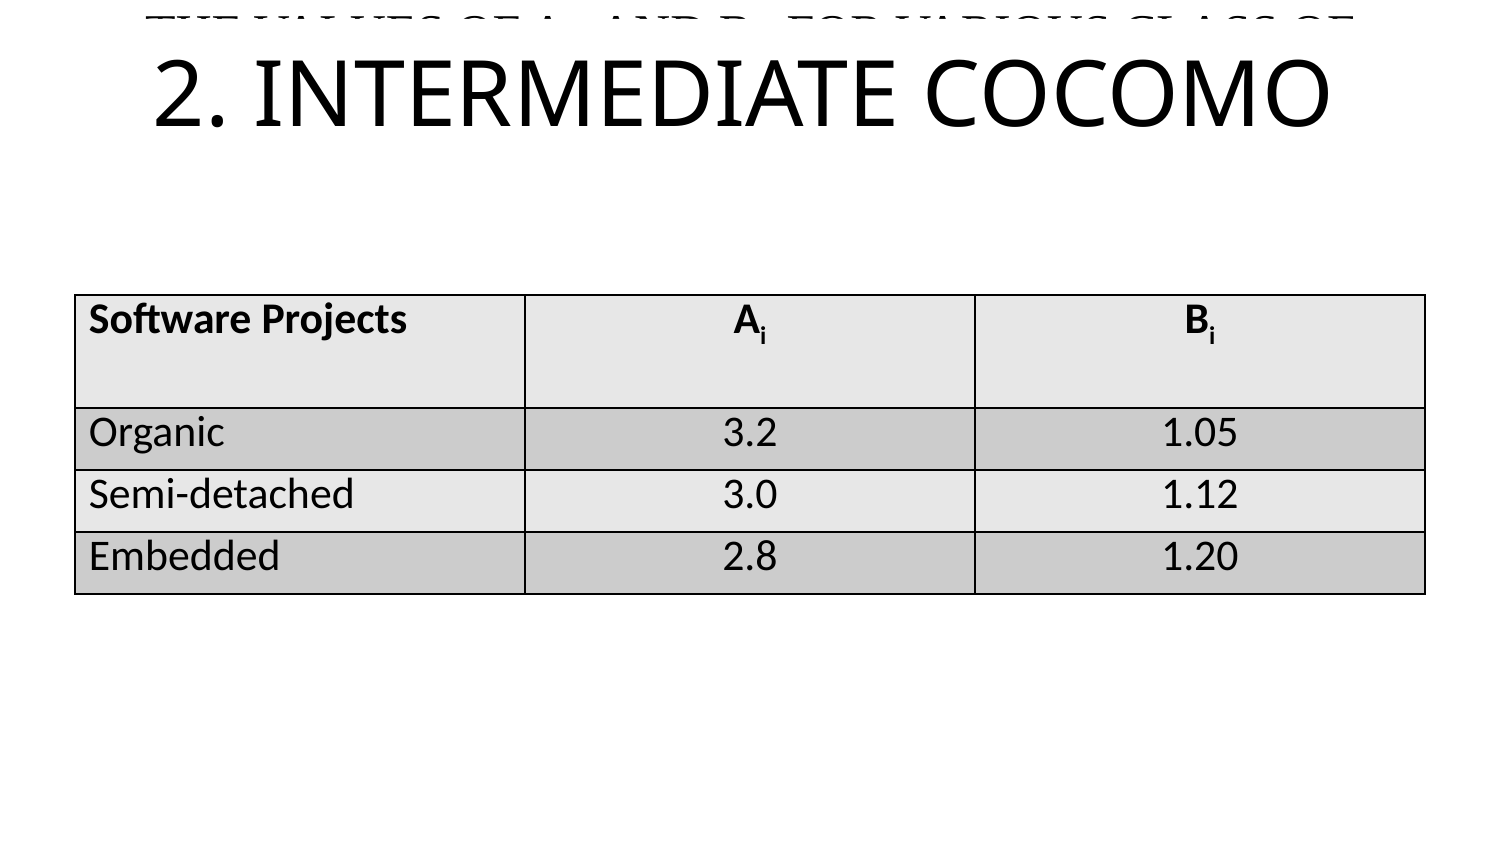

2. Intermediate COCOMO
# The values of ai and bi for various class of software projects are:
| Software Projects | Ai | Bi |
| --- | --- | --- |
| Organic | 3.2 | 1.05 |
| Semi-detached | 3.0 | 1.12 |
| Embedded | 2.8 | 1.20 |